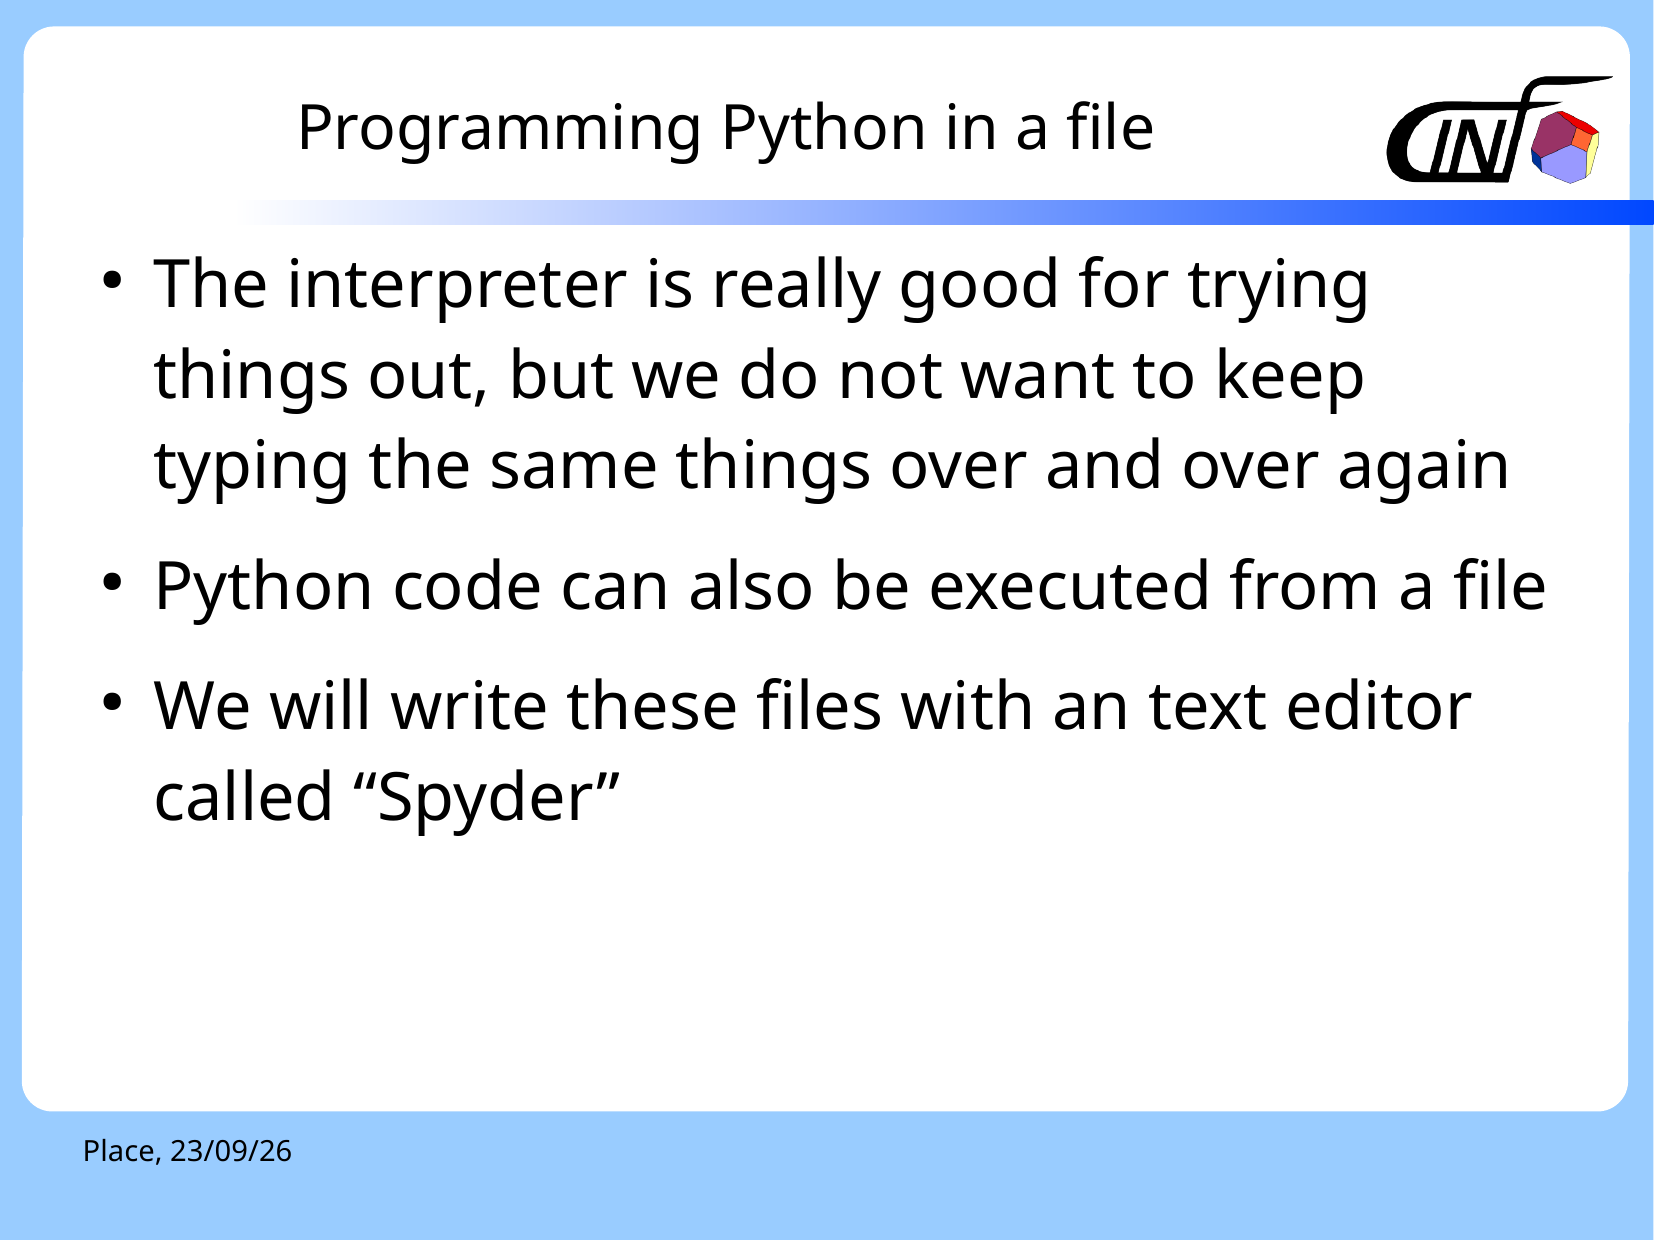

# Programming Python in a file
The interpreter is really good for trying things out, but we do not want to keep typing the same things over and over again
Python code can also be executed from a file
We will write these files with an text editor called “Spyder”